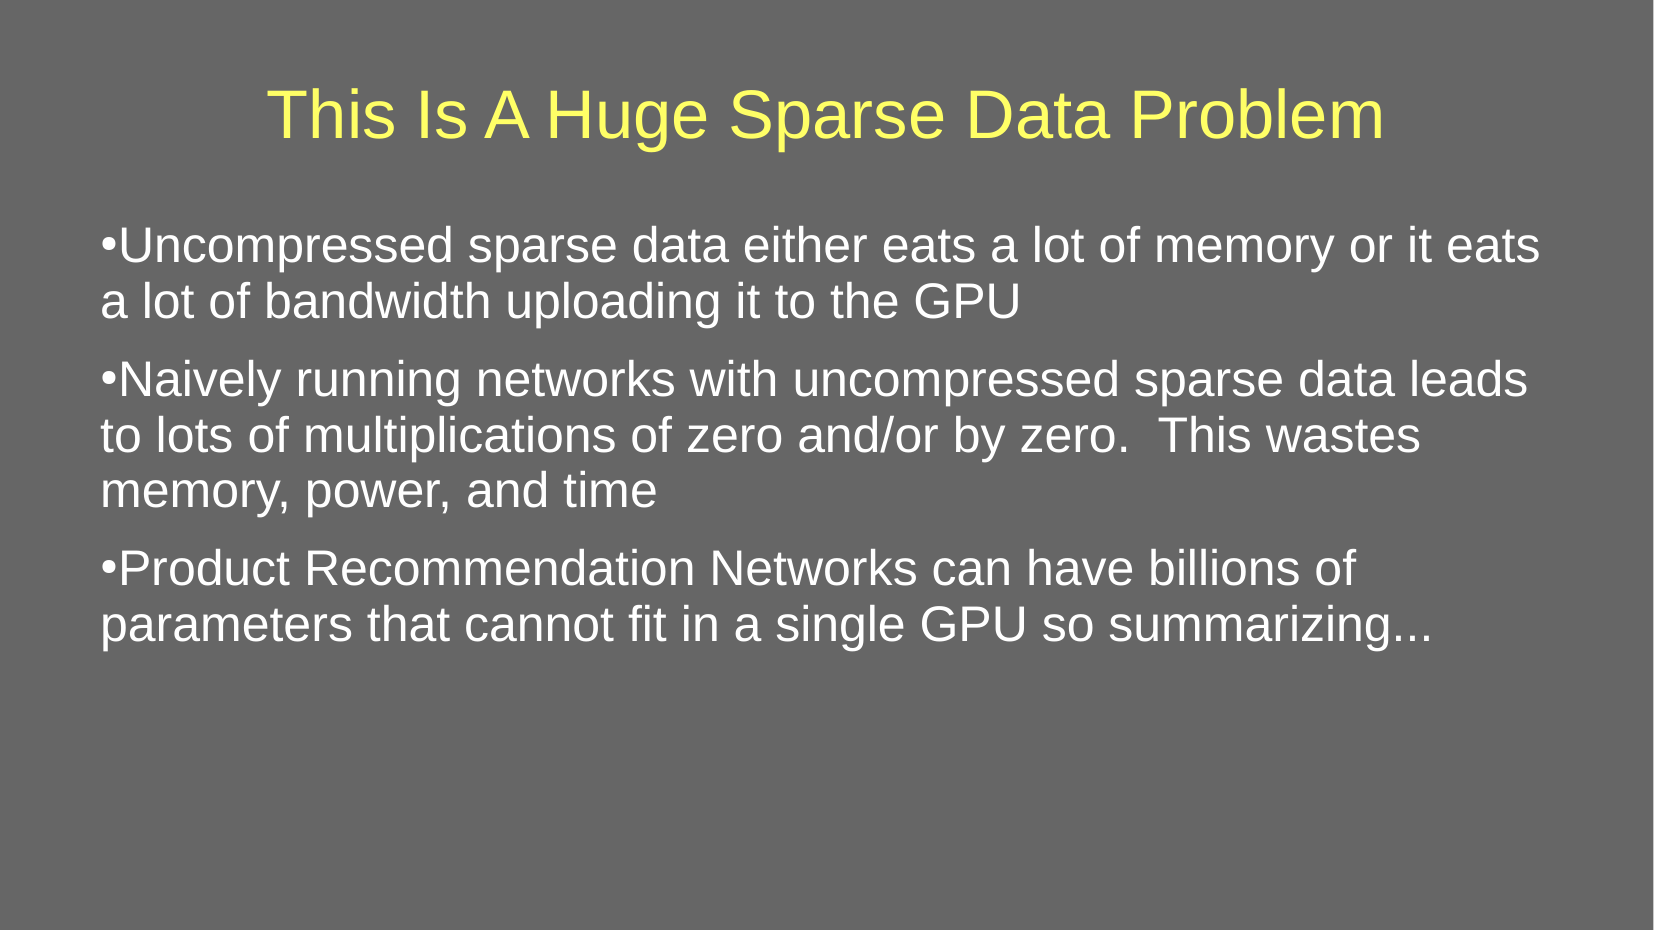

# This Is A Huge Sparse Data Problem
Uncompressed sparse data either eats a lot of memory or it eats a lot of bandwidth uploading it to the GPU
Naively running networks with uncompressed sparse data leads to lots of multiplications of zero and/or by zero. This wastes memory, power, and time
Product Recommendation Networks can have billions of parameters that cannot fit in a single GPU so summarizing...